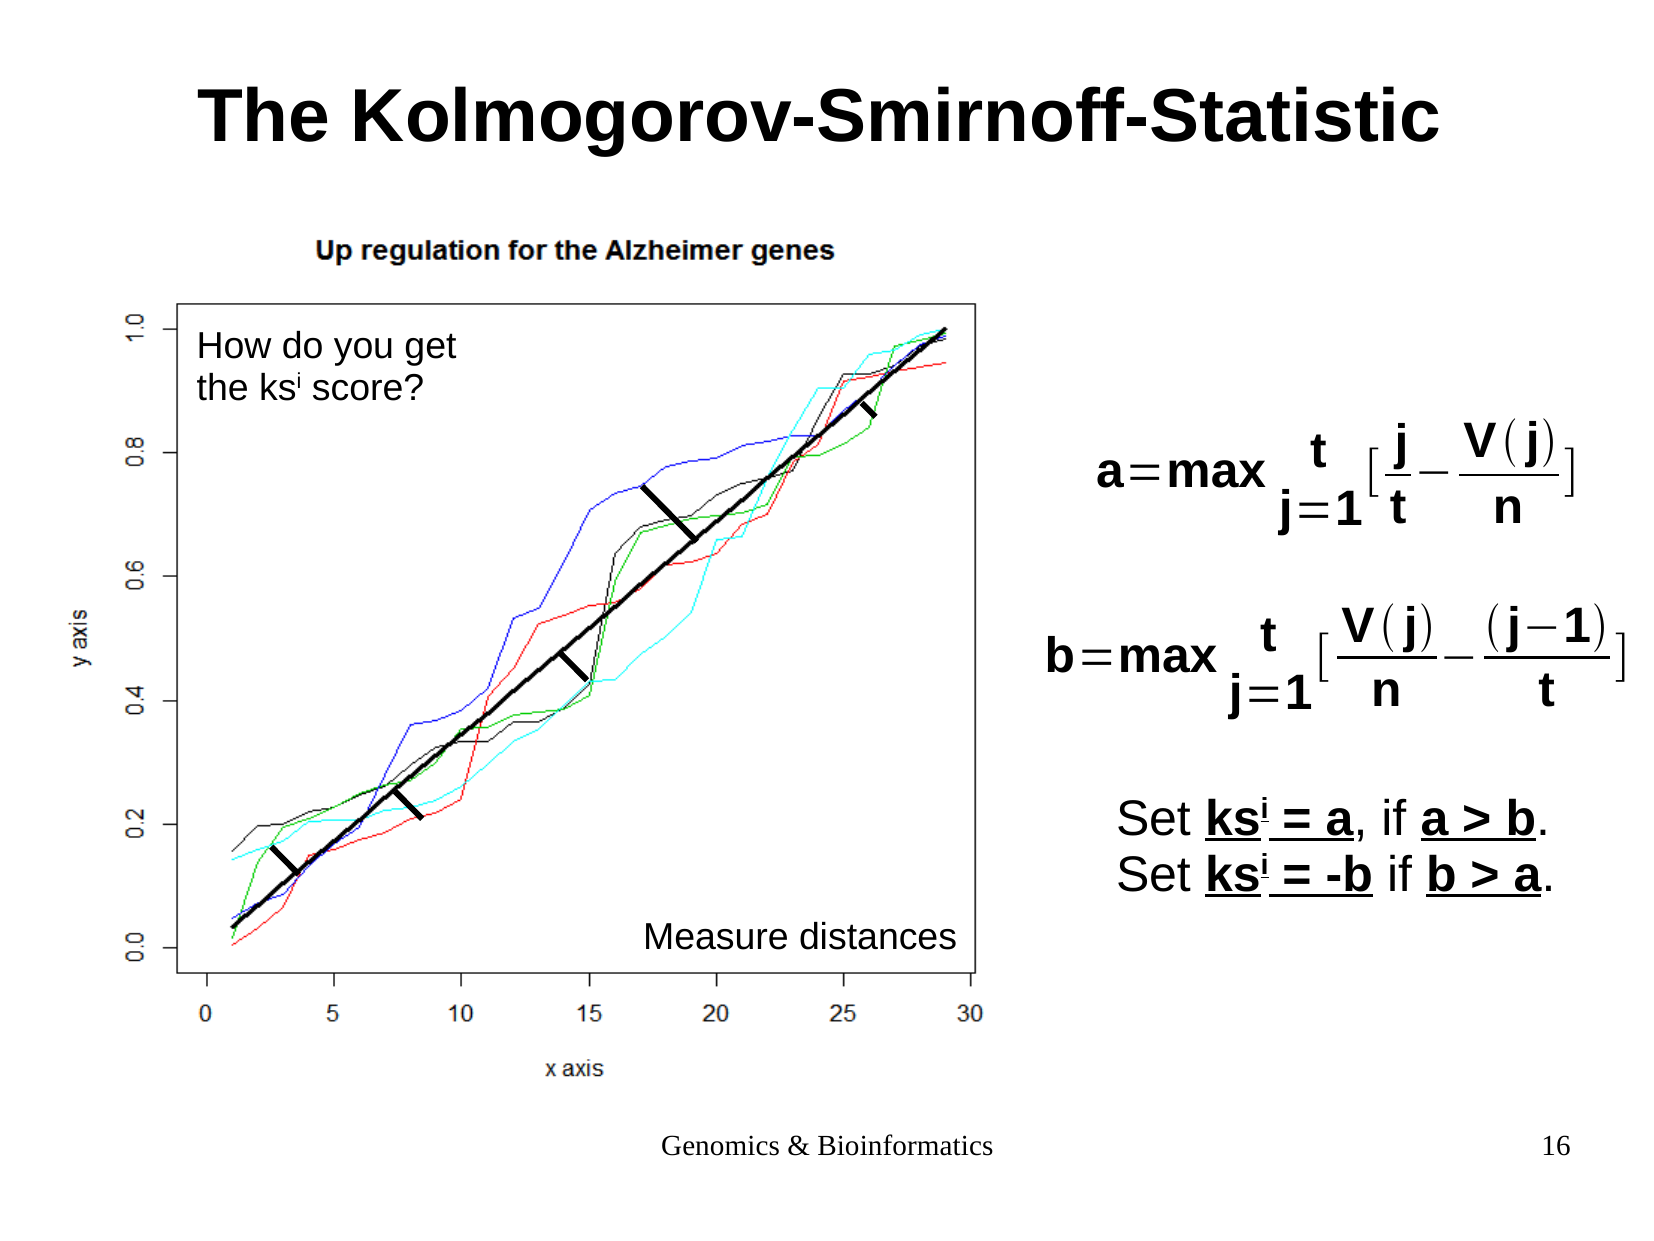

The Kolmogorov-Smirnoff-Statistic
How do you get
the ksi score?
Set ksi = a, if a > b.
Set ksi = -b if b > a.
Measure distances
Genomics & Bioinformatics
16